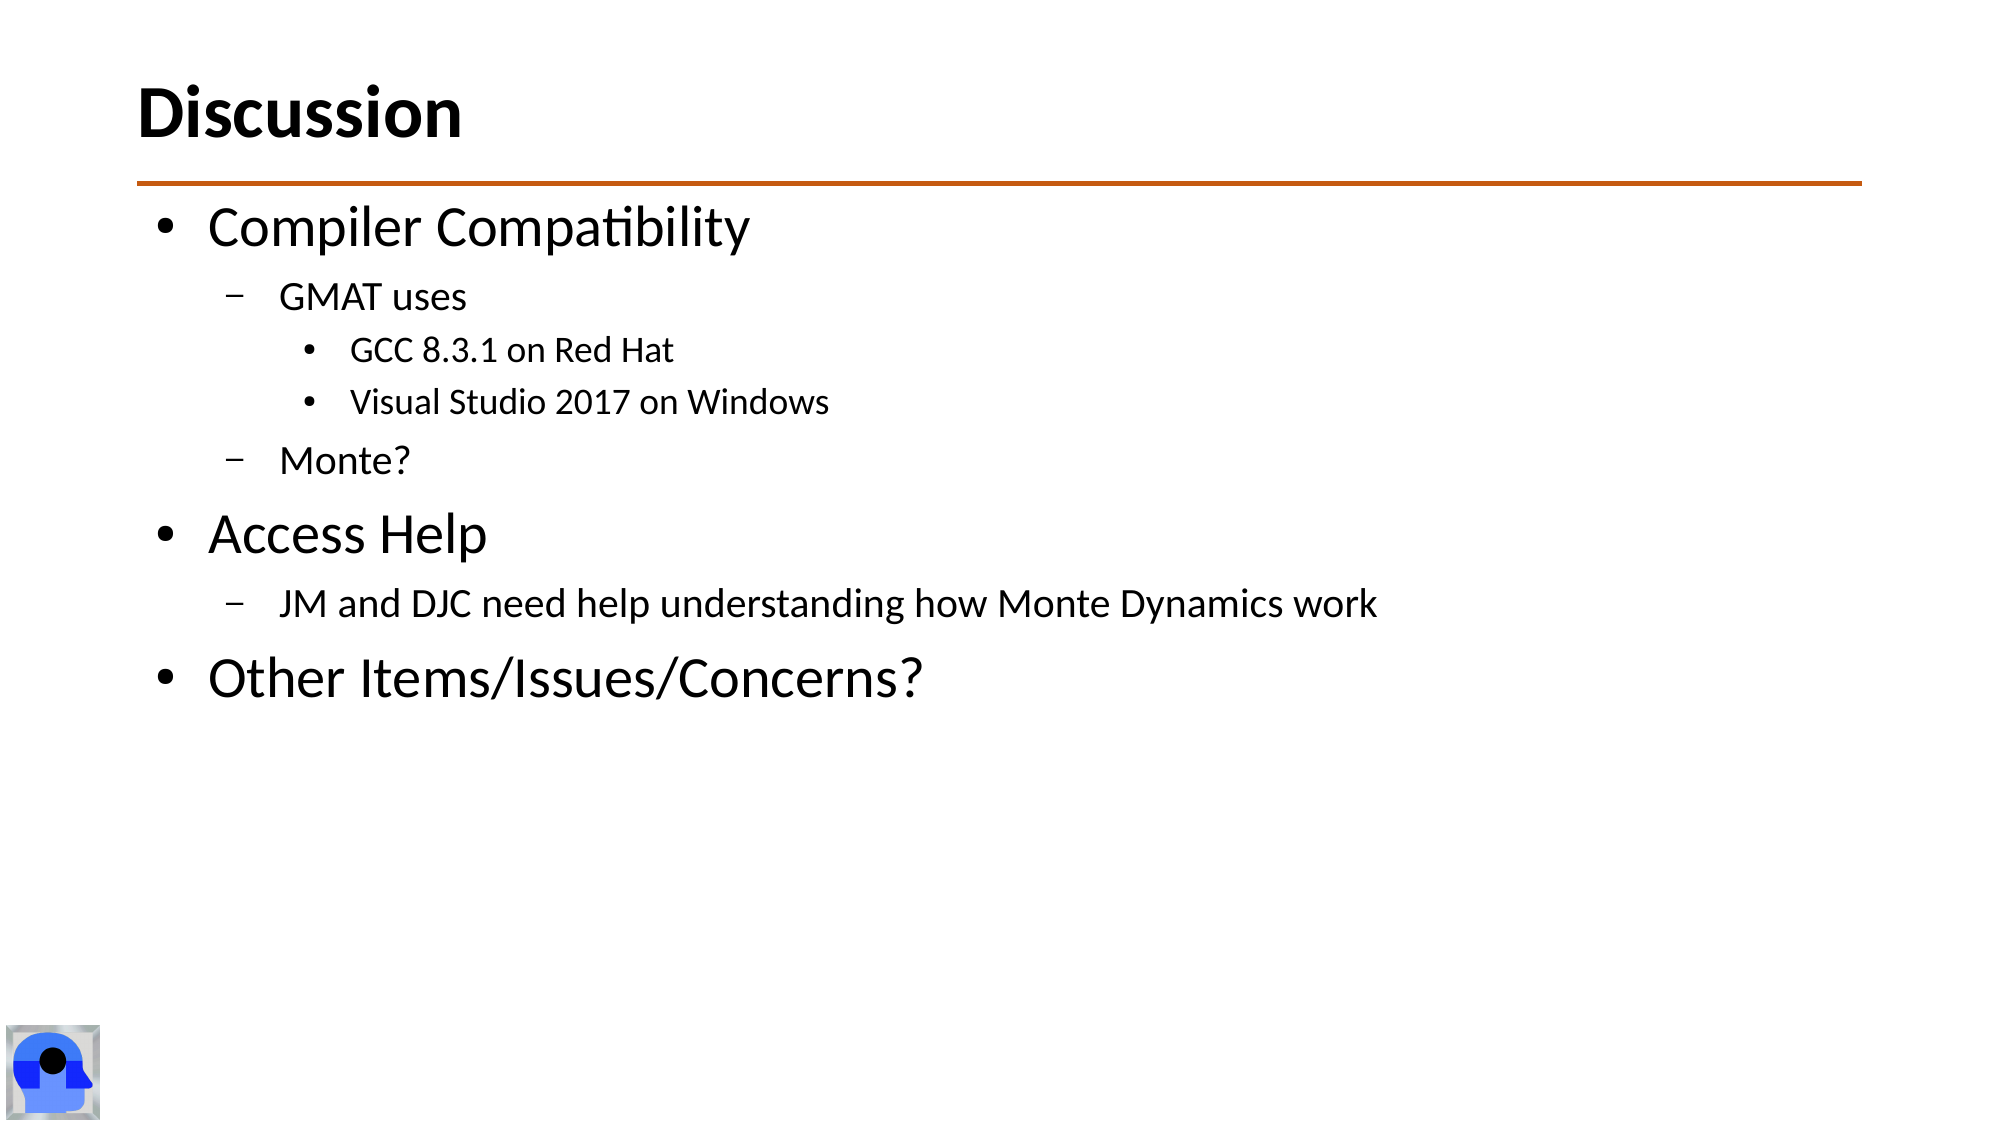

# Discussion
Compiler Compatibility
GMAT uses
GCC 8.3.1 on Red Hat
Visual Studio 2017 on Windows
Monte?
Access Help
JM and DJC need help understanding how Monte Dynamics work
Other Items/Issues/Concerns?